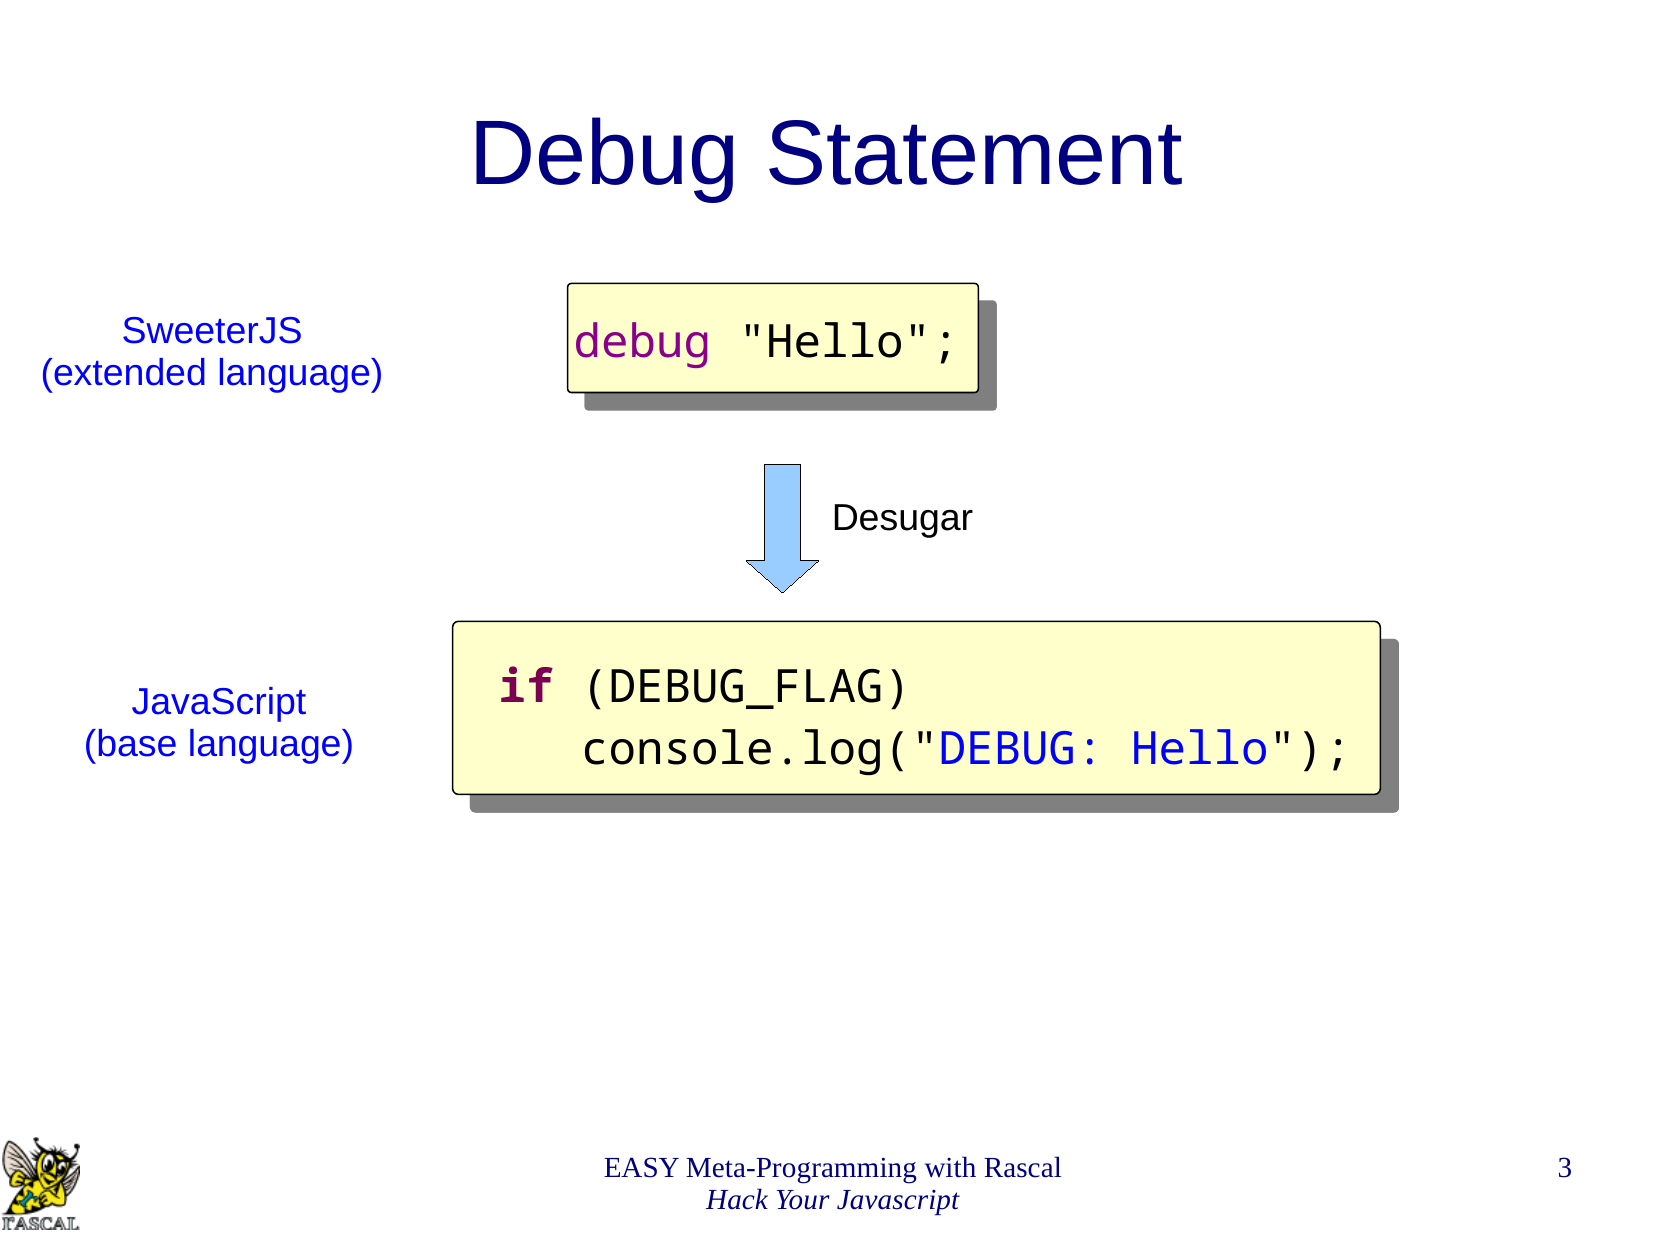

# Debug Statement
 debug "Hello";
SweeterJS
(extended language)
Desugar
if (DEBUG_FLAG)
 console.log("DEBUG: Hello");
JavaScript
(base language)
3